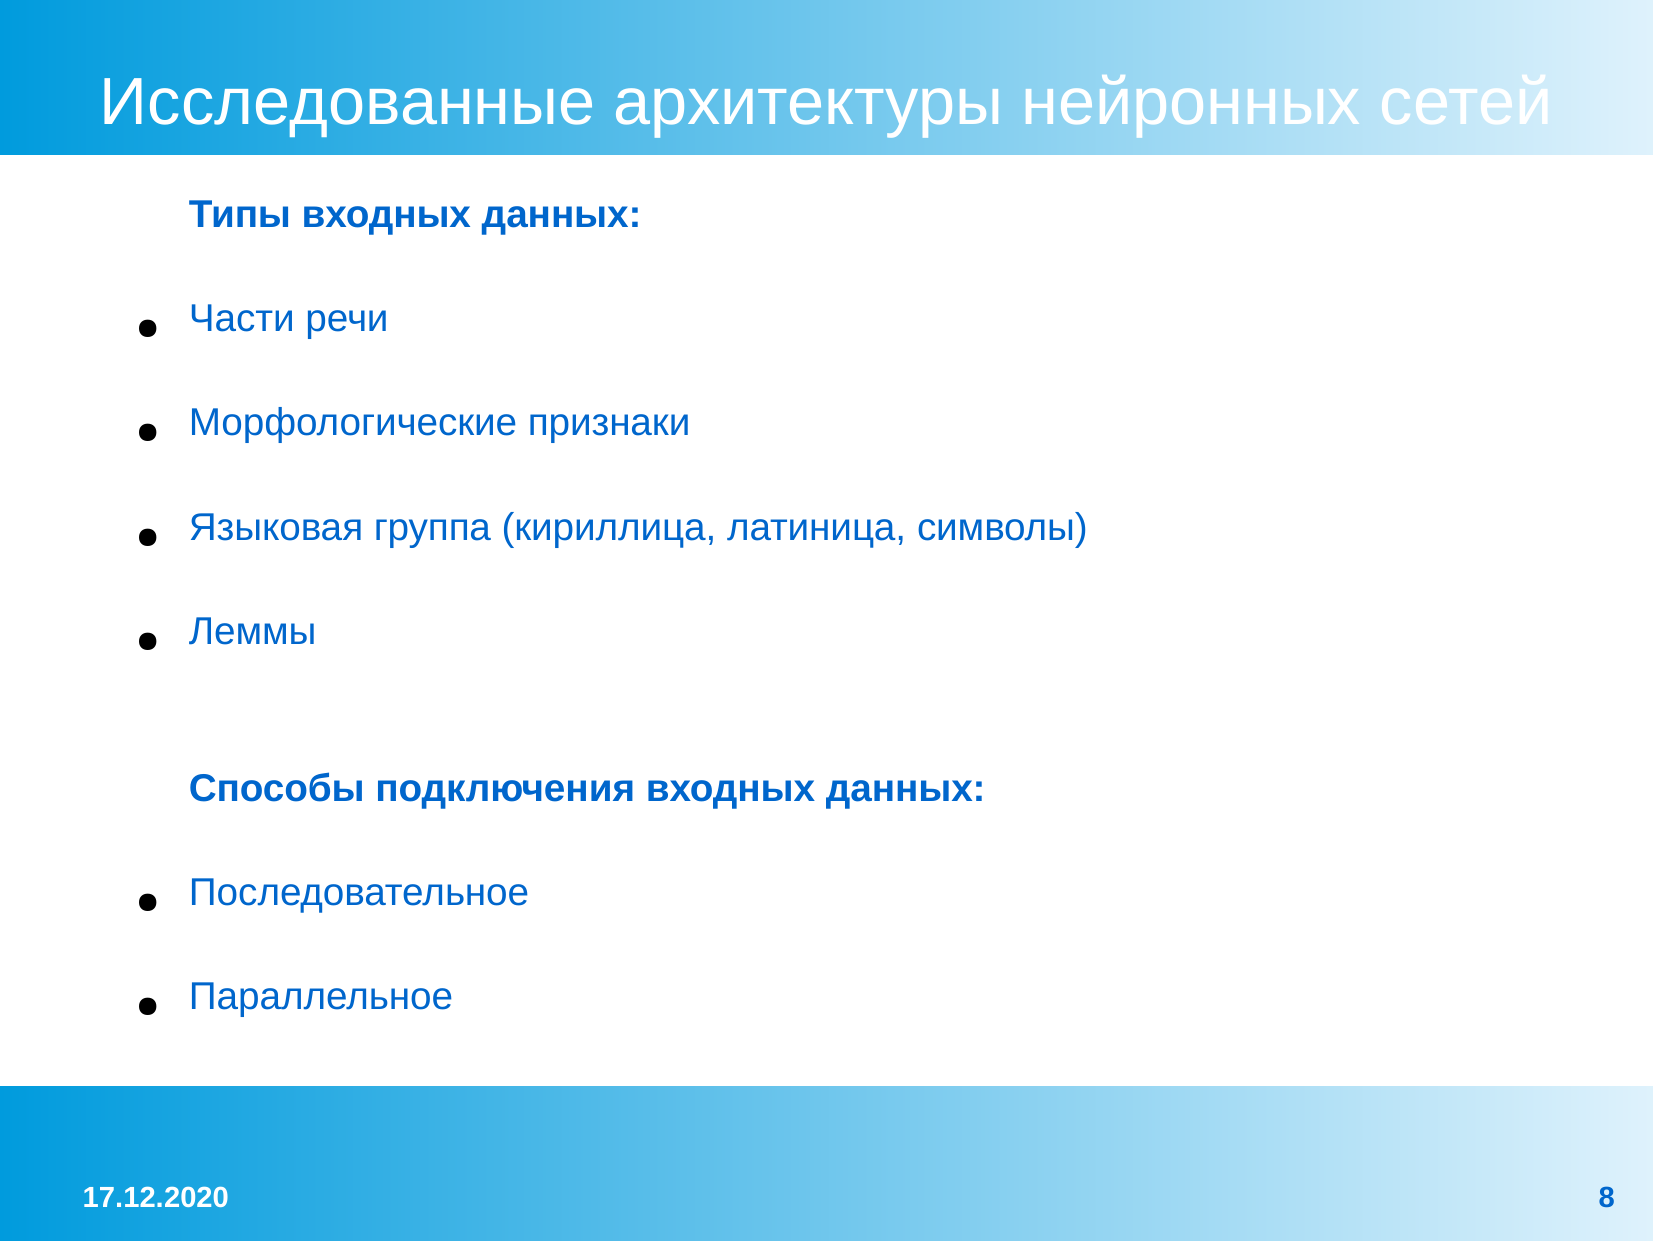

# Исследованные архитектуры нейронных сетей
Типы входных данных:
Части речи
Морфологические признаки
Языковая группа (кириллица, латиница, символы)
Леммы
Способы подключения входных данных:
Последовательное
Параллельное
17.12.2020 8